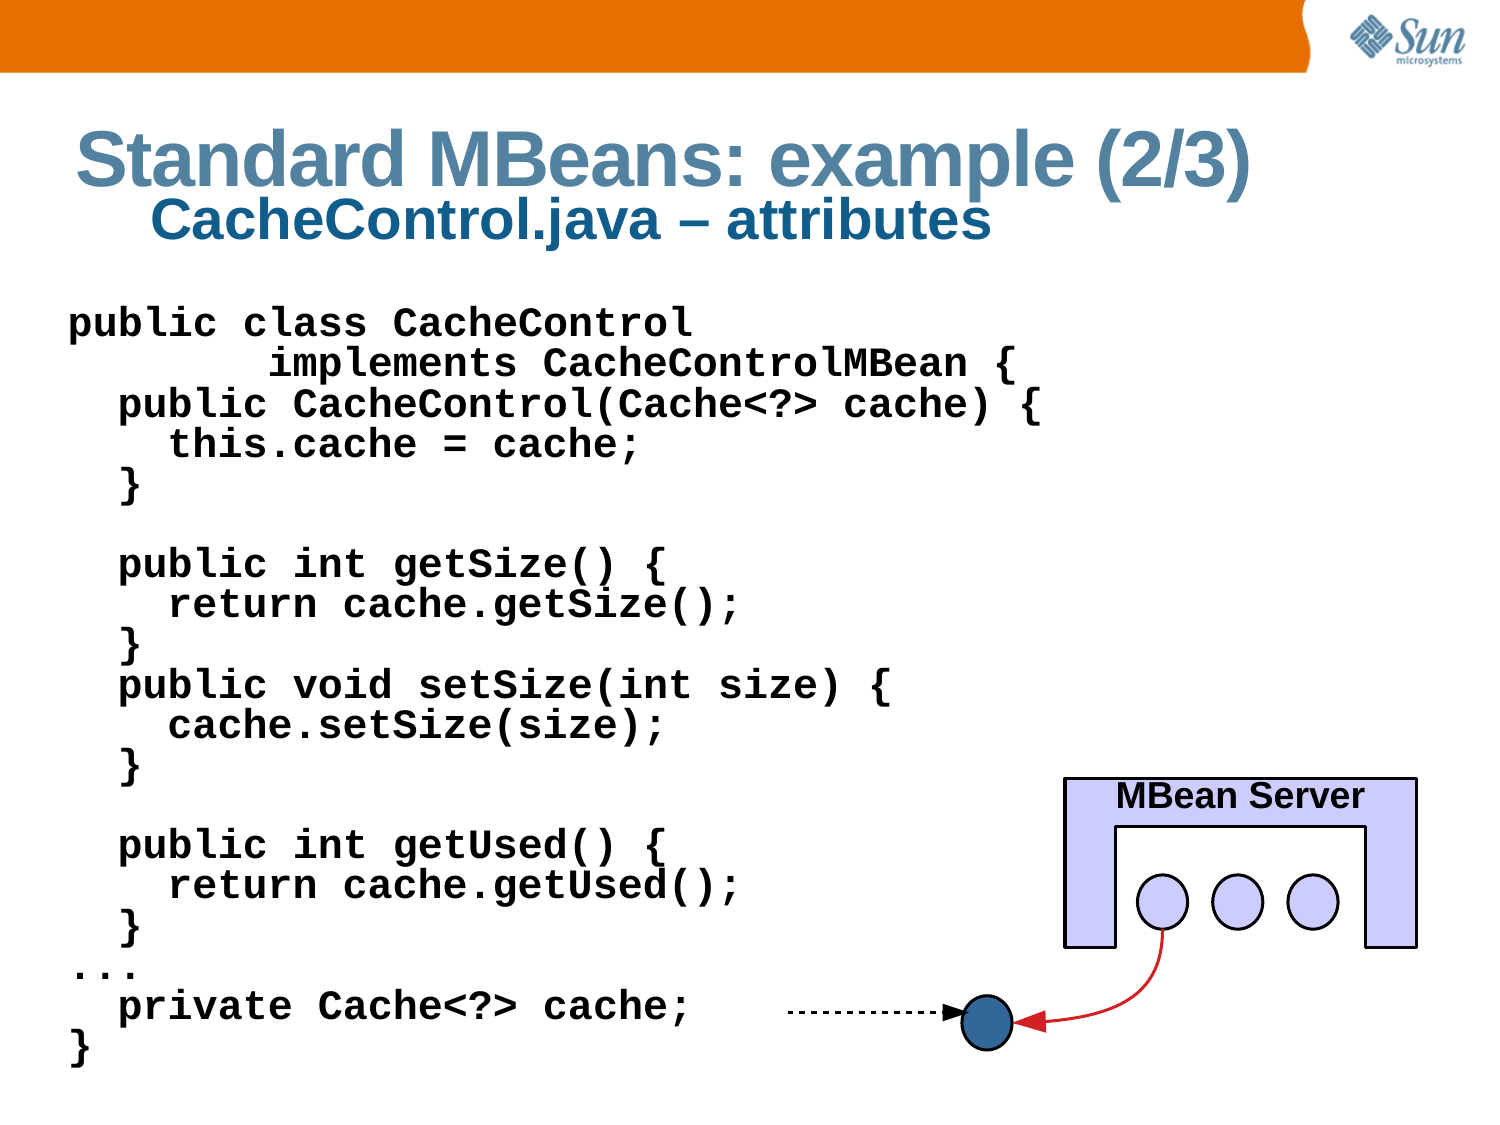

# Standard MBeans: example (2/3)
CacheControl.java – attributes
public class CacheControl
 implements CacheControlMBean {
 public CacheControl(Cache<?> cache) {
 this.cache = cache;
 }
 public int getSize() {
 return cache.getSize();
 }
 public void setSize(int size) {
 cache.setSize(size);
 }
 public int getUsed() {
 return cache.getUsed();
 }
...
 private Cache<?> cache;
}
MBean Server